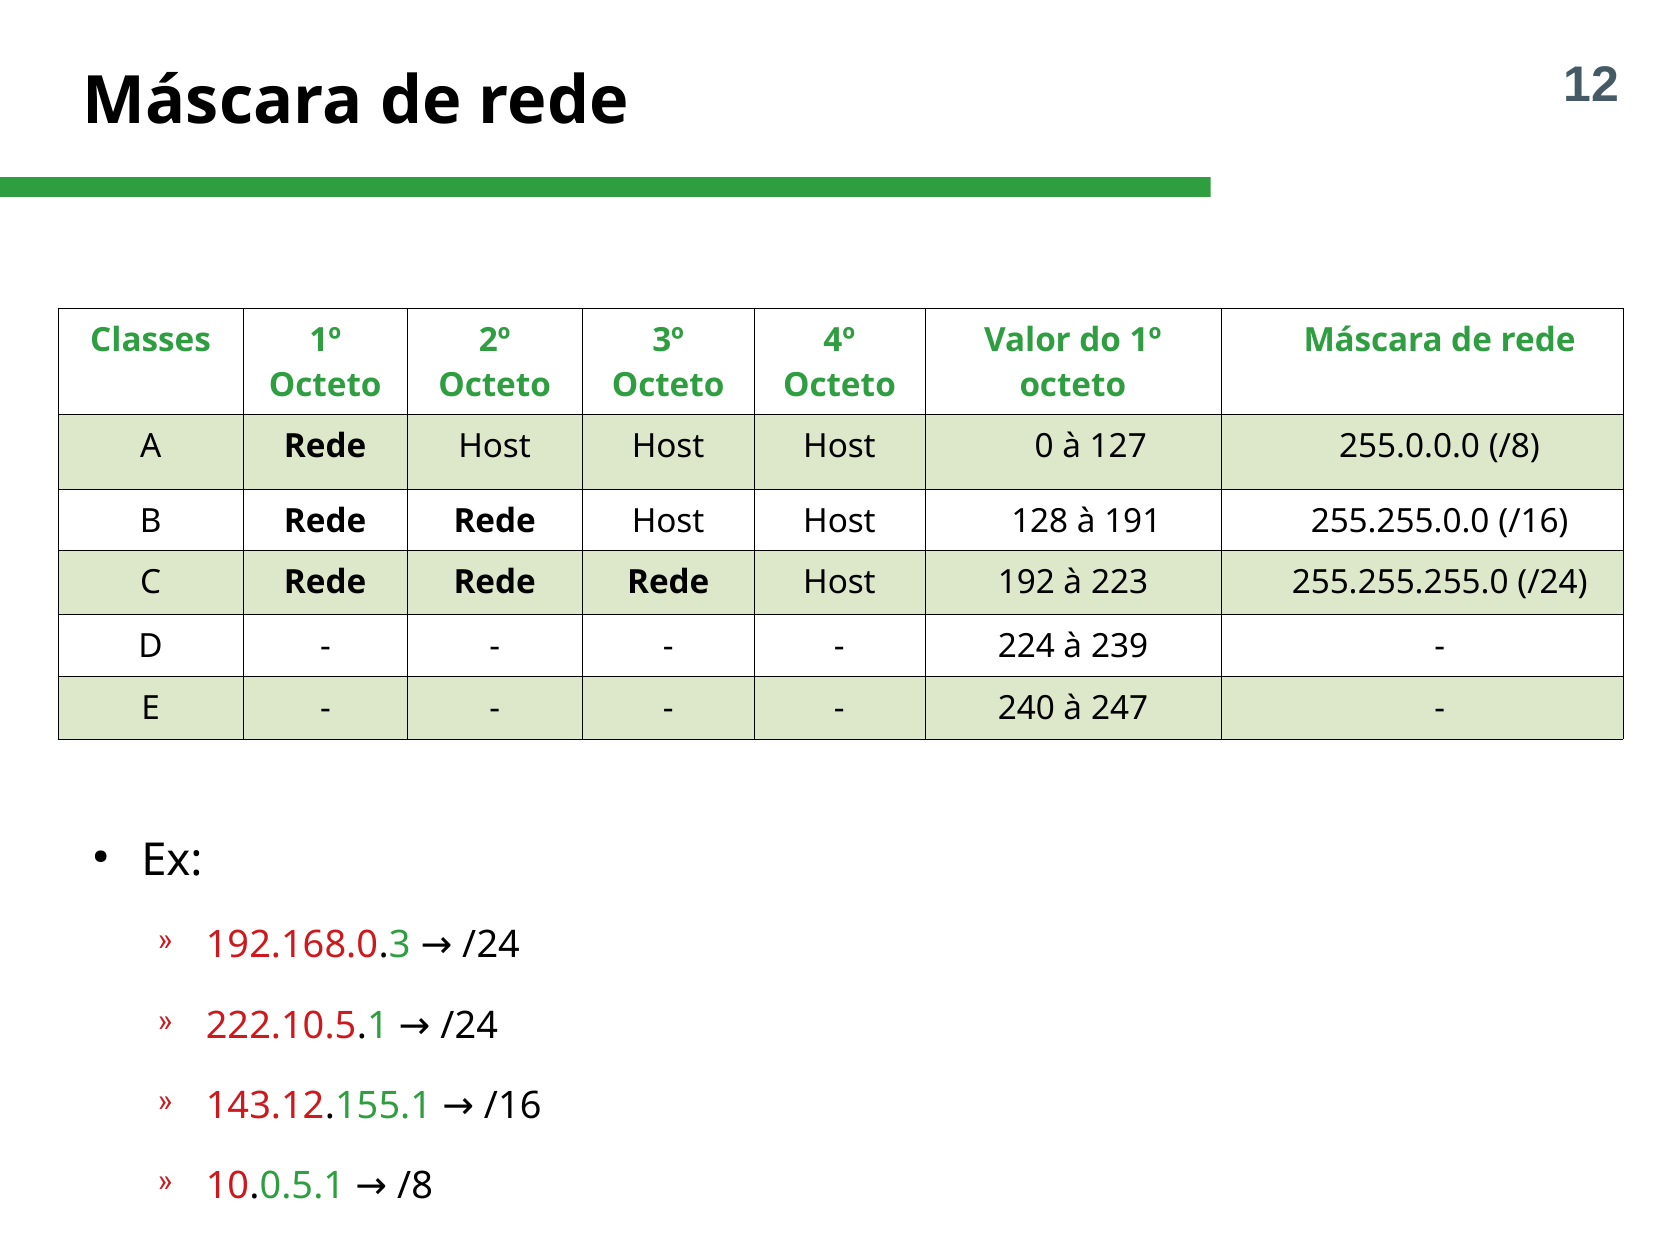

# Máscara de rede
| Classes | 1º Octeto | 2º Octeto | 3º Octeto | 4º Octeto | Valor do 1º octeto | Máscara de rede |
| --- | --- | --- | --- | --- | --- | --- |
| A | Rede | Host | Host | Host | 0 à 127 | 255.0.0.0 (/8) |
| B | Rede | Rede | Host | Host | 128 à 191 | 255.255.0.0 (/16) |
| C | Rede | Rede | Rede | Host | 192 à 223 | 255.255.255.0 (/24) |
| D | - | - | - | - | 224 à 239 | - |
| E | - | - | - | - | 240 à 247 | - |
Ex:
192.168.0.3 → /24
222.10.5.1 → /24
143.12.155.1 → /16
10.0.5.1 → /8